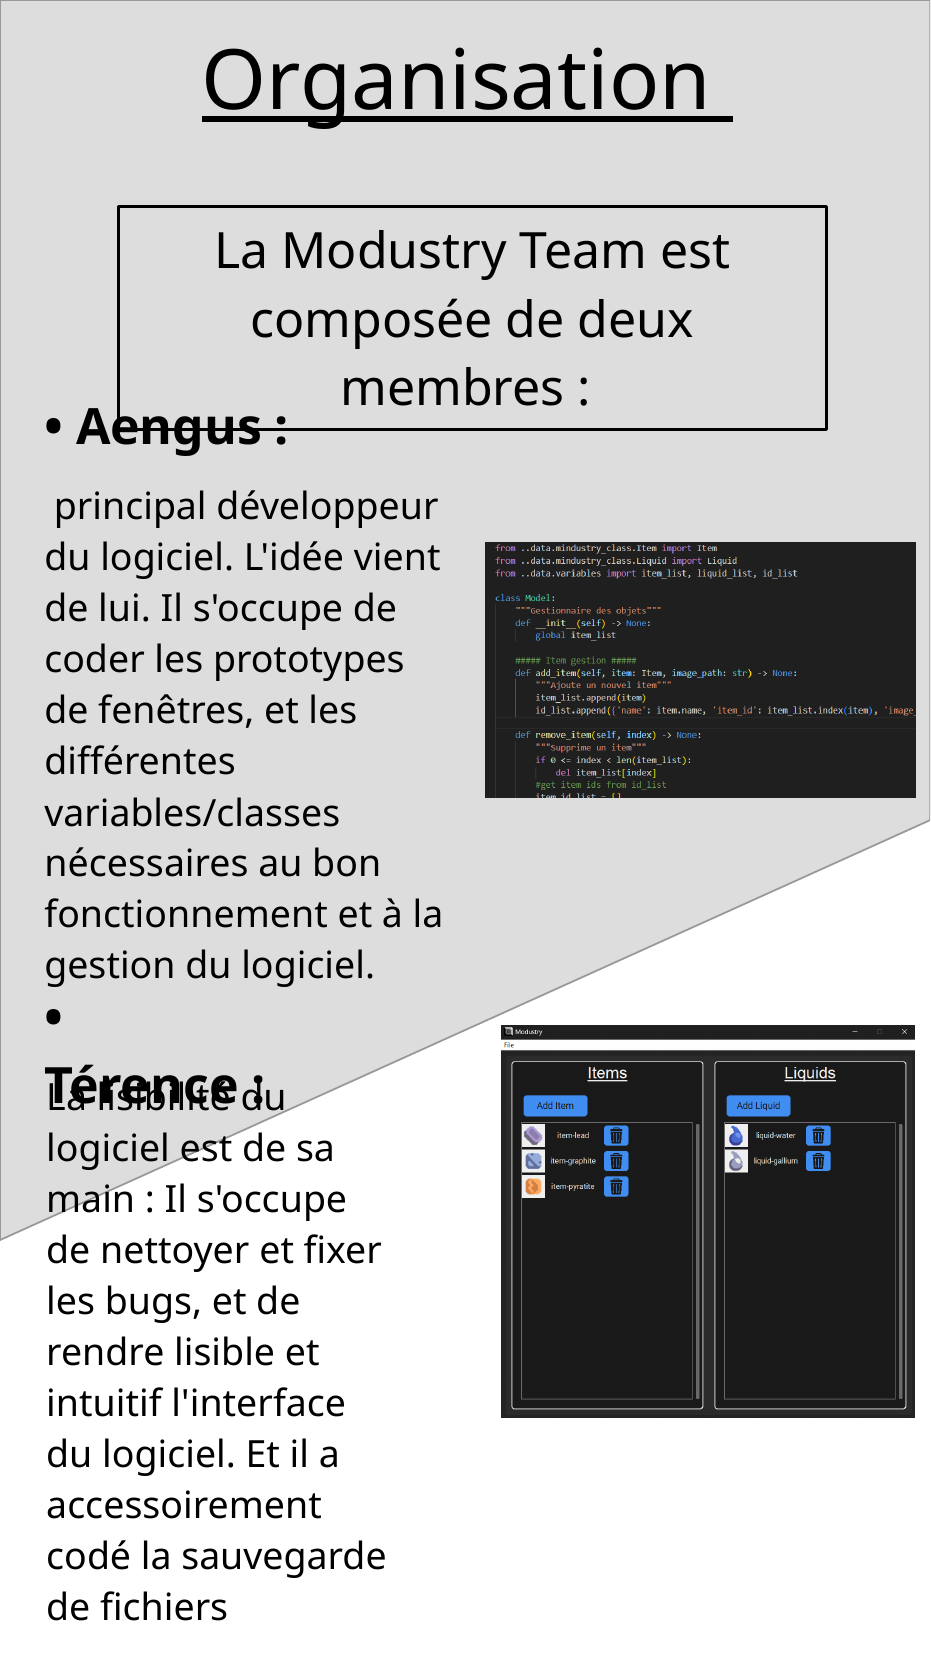

# Organisation
La Modustry Team est composée de deux membres :
• Aengus :
 principal développeur du logiciel. L'idée vient de lui. Il s'occupe de coder les prototypes de fenêtres, et les différentes variables/classes nécessaires au bon fonctionnement et à la gestion du logiciel.
• Térence :
La lisibilité du logiciel est de sa main : Il s'occupe de nettoyer et fixer les bugs, et de rendre lisible et intuitif l'interface du logiciel. Et il a accessoirement codé la sauvegarde de fichiers